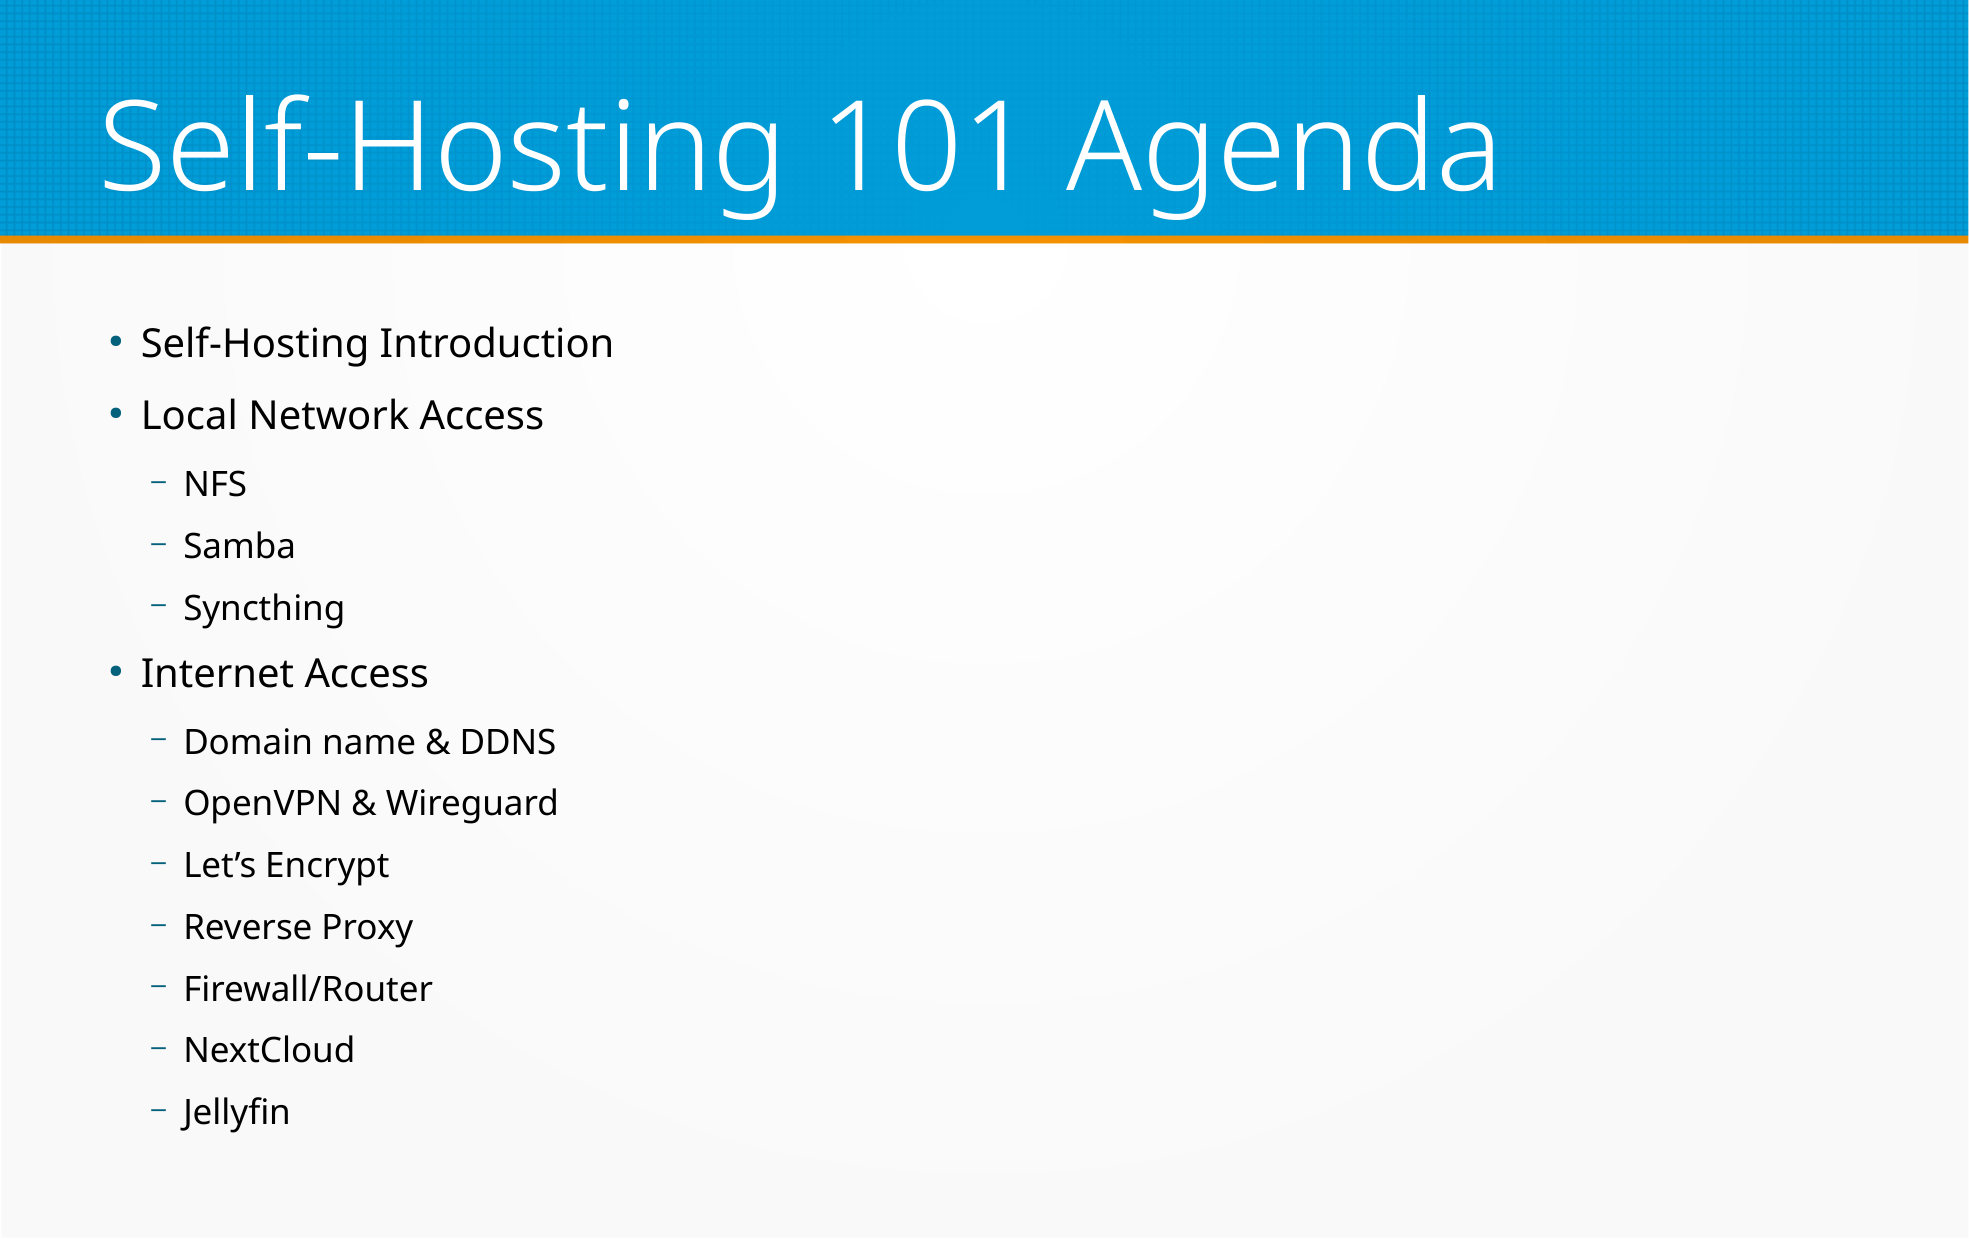

# Self-Hosting 101 Agenda
Self-Hosting Introduction
Local Network Access
NFS
Samba
Syncthing
Internet Access
Domain name & DDNS
OpenVPN & Wireguard
Let’s Encrypt
Reverse Proxy
Firewall/Router
NextCloud
Jellyfin